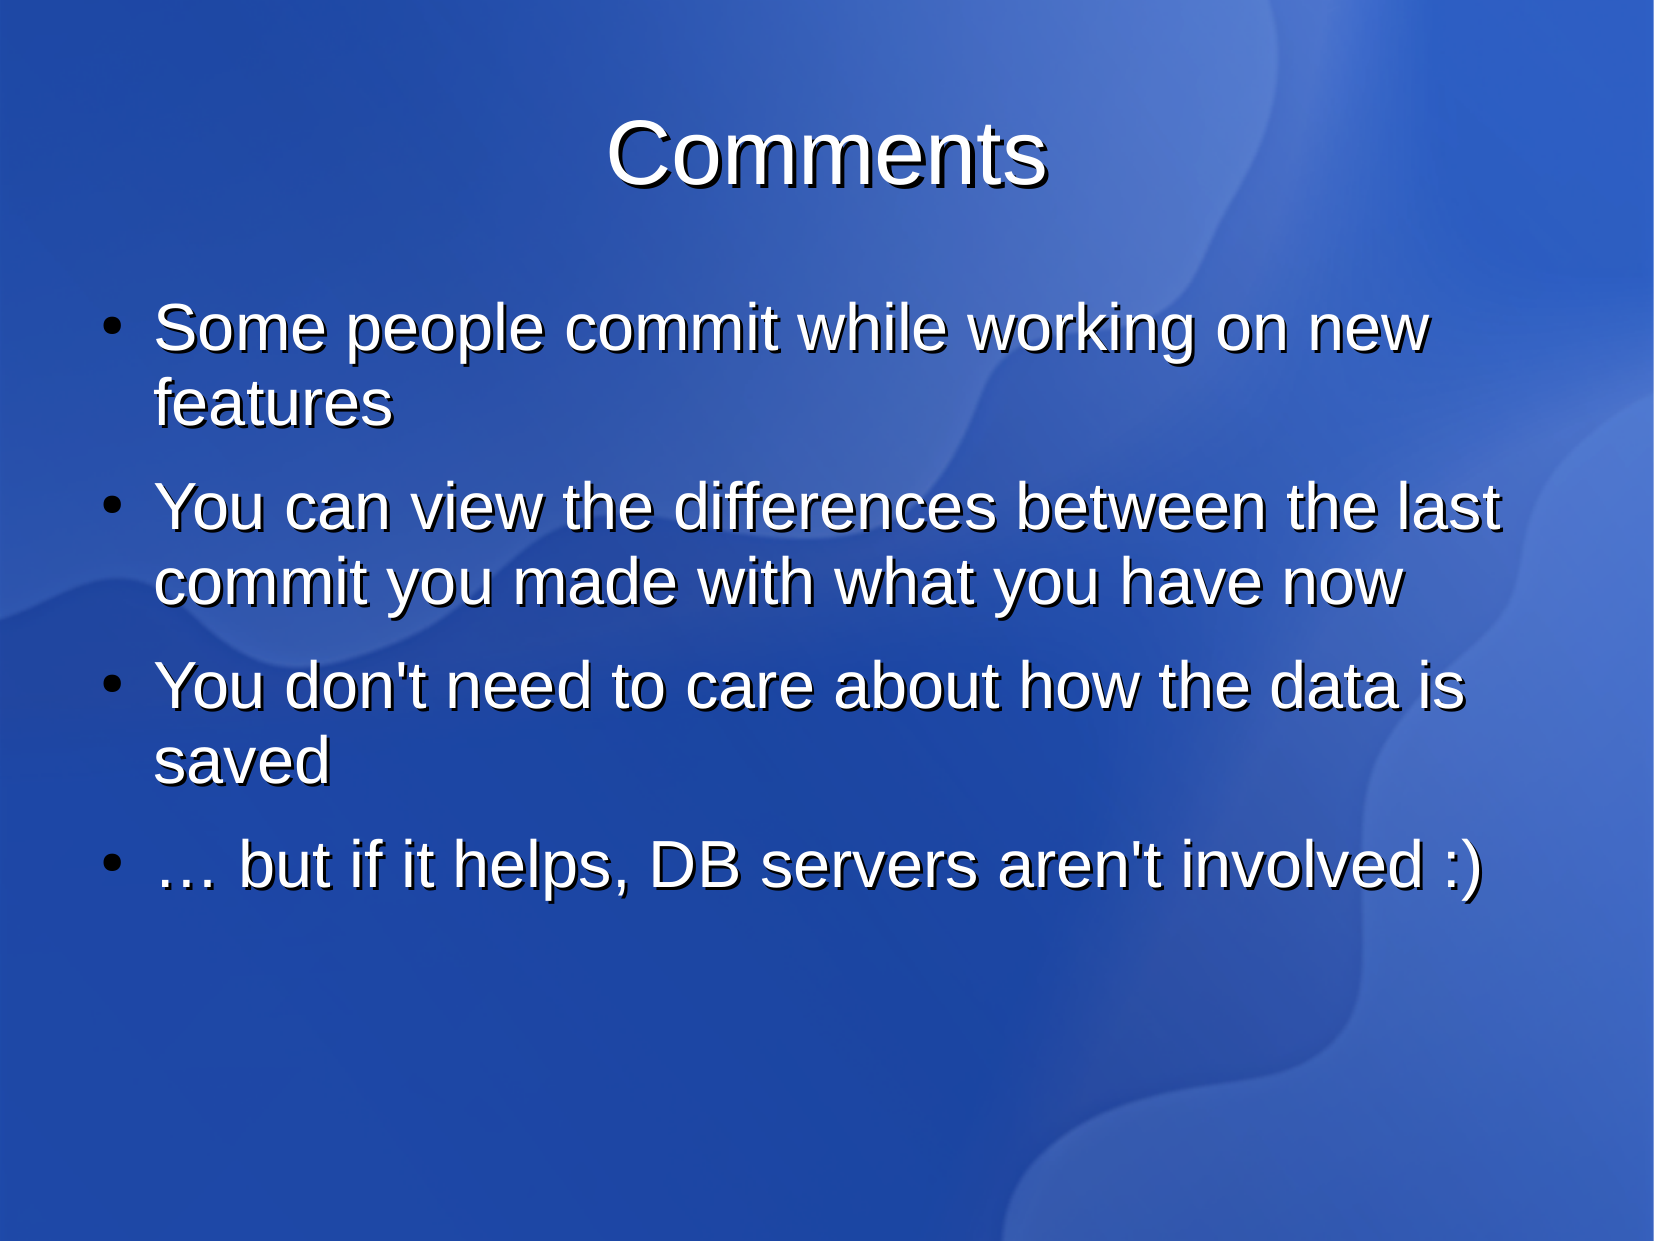

# Comments
Some people commit while working on new features
You can view the differences between the last commit you made with what you have now
You don't need to care about how the data is saved
… but if it helps, DB servers aren't involved :)